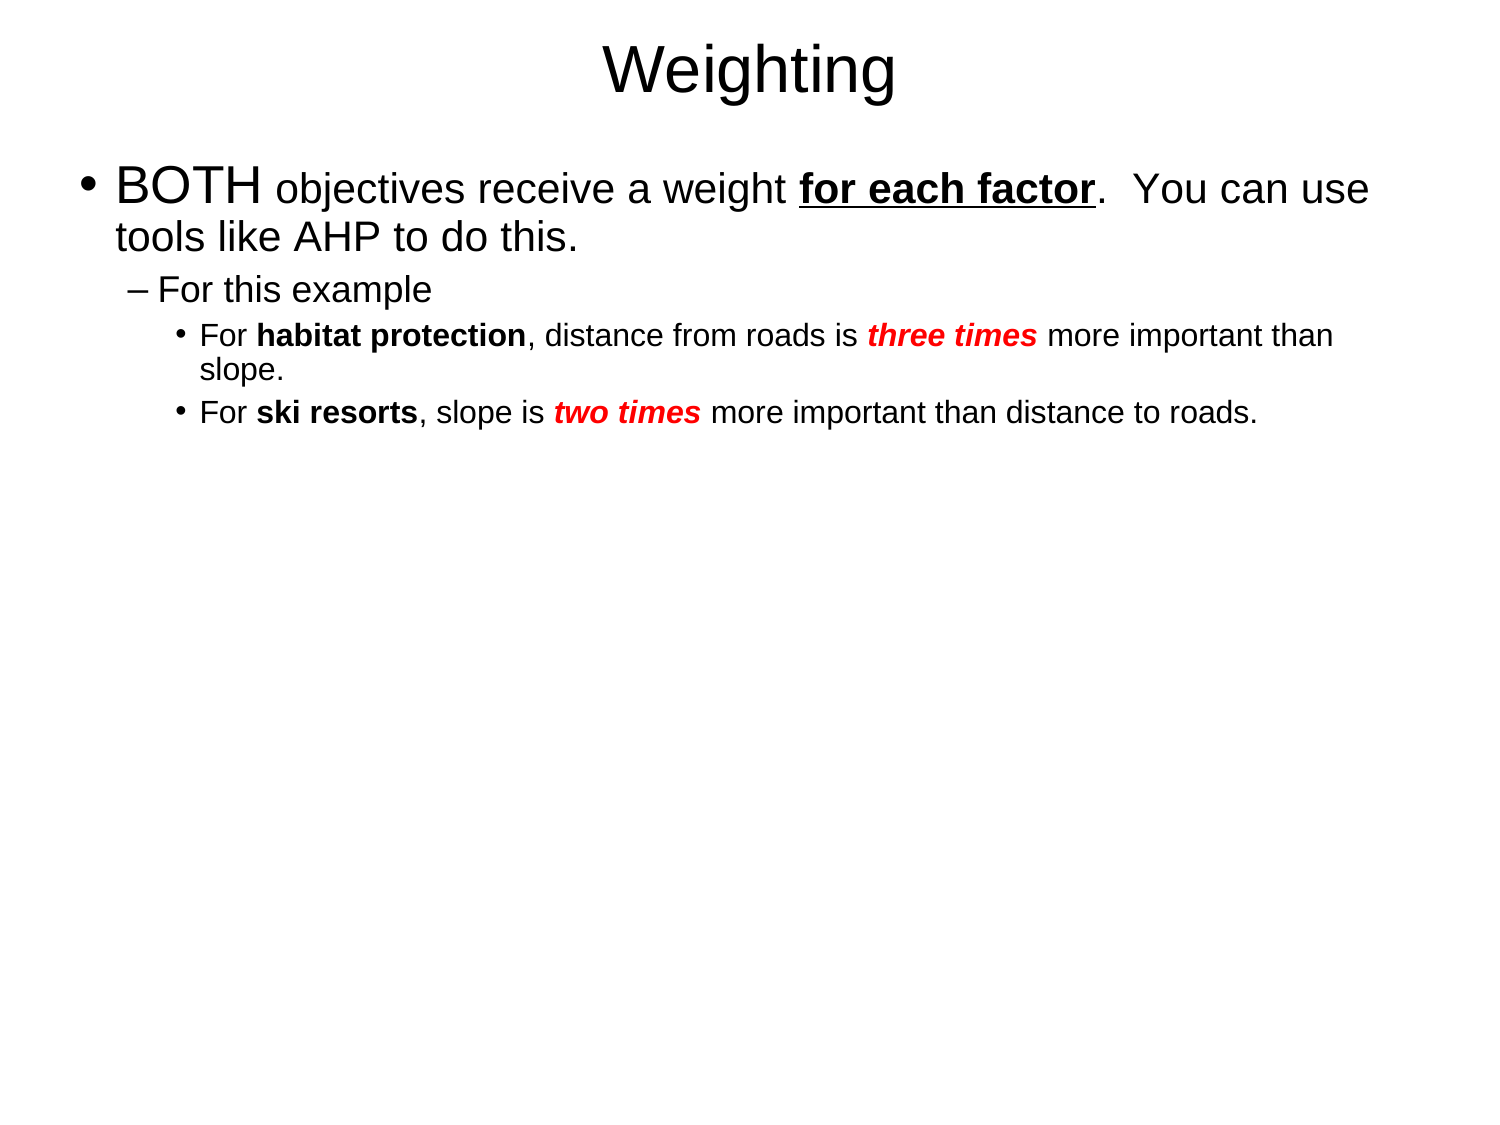

# Weighting
BOTH objectives receive a weight for each factor. You can use tools like AHP to do this.
For this example
For habitat protection, distance from roads is three times more important than slope.
For ski resorts, slope is two times more important than distance to roads.